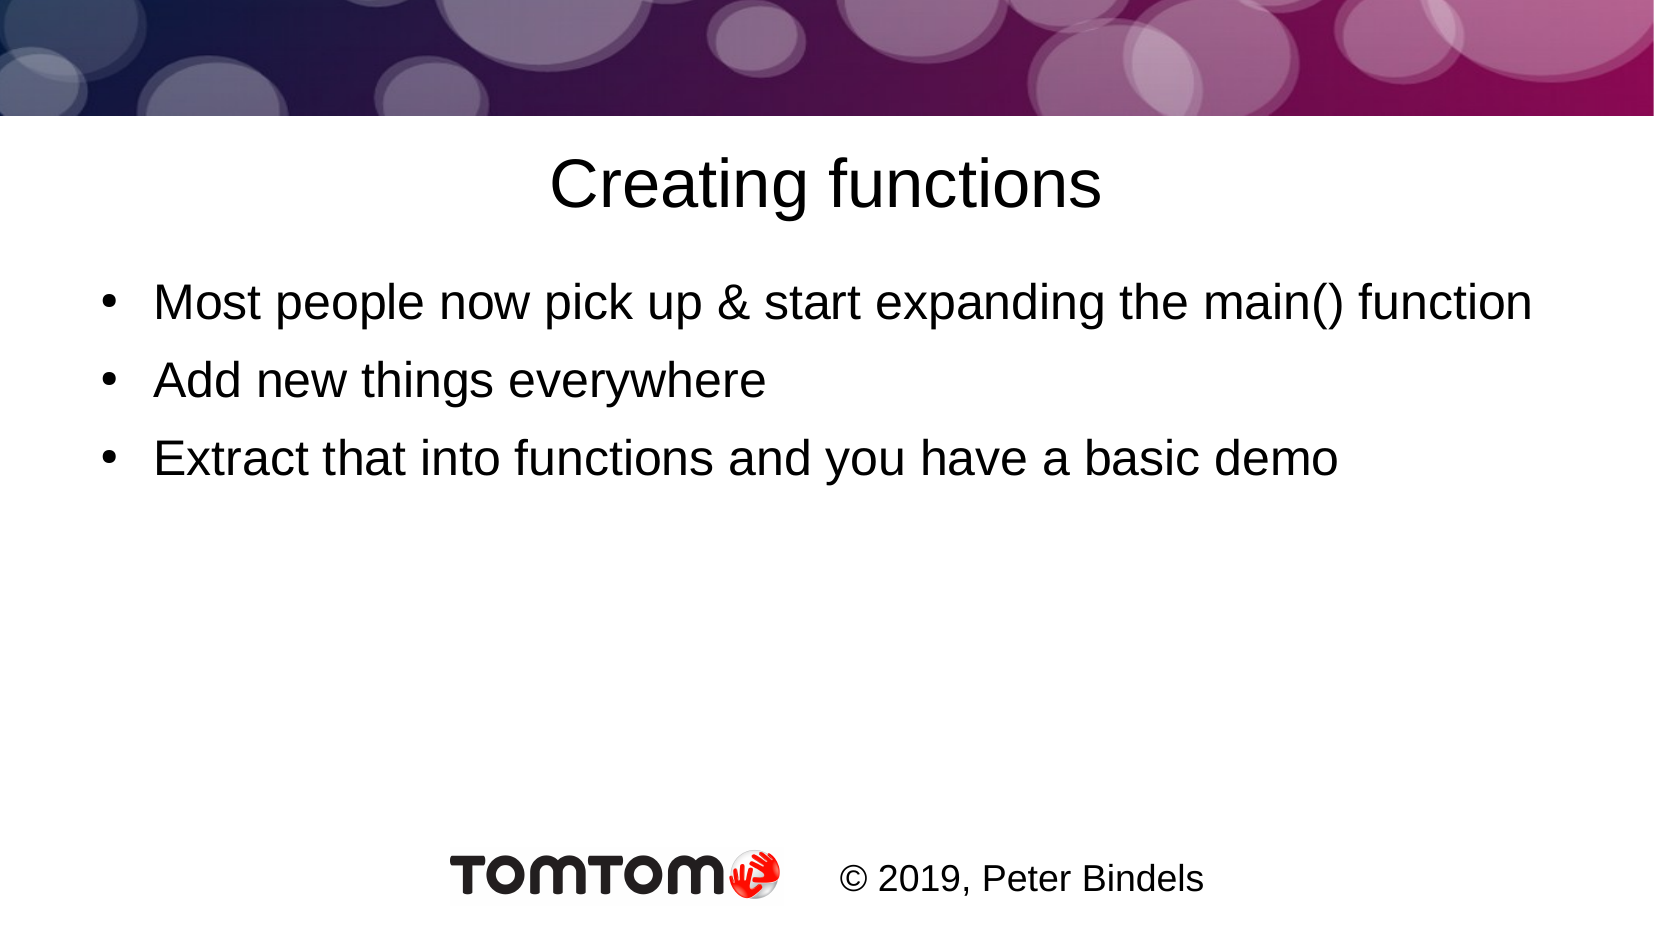

# Creating functions
Most people now pick up & start expanding the main() function
Add new things everywhere
Extract that into functions and you have a basic demo